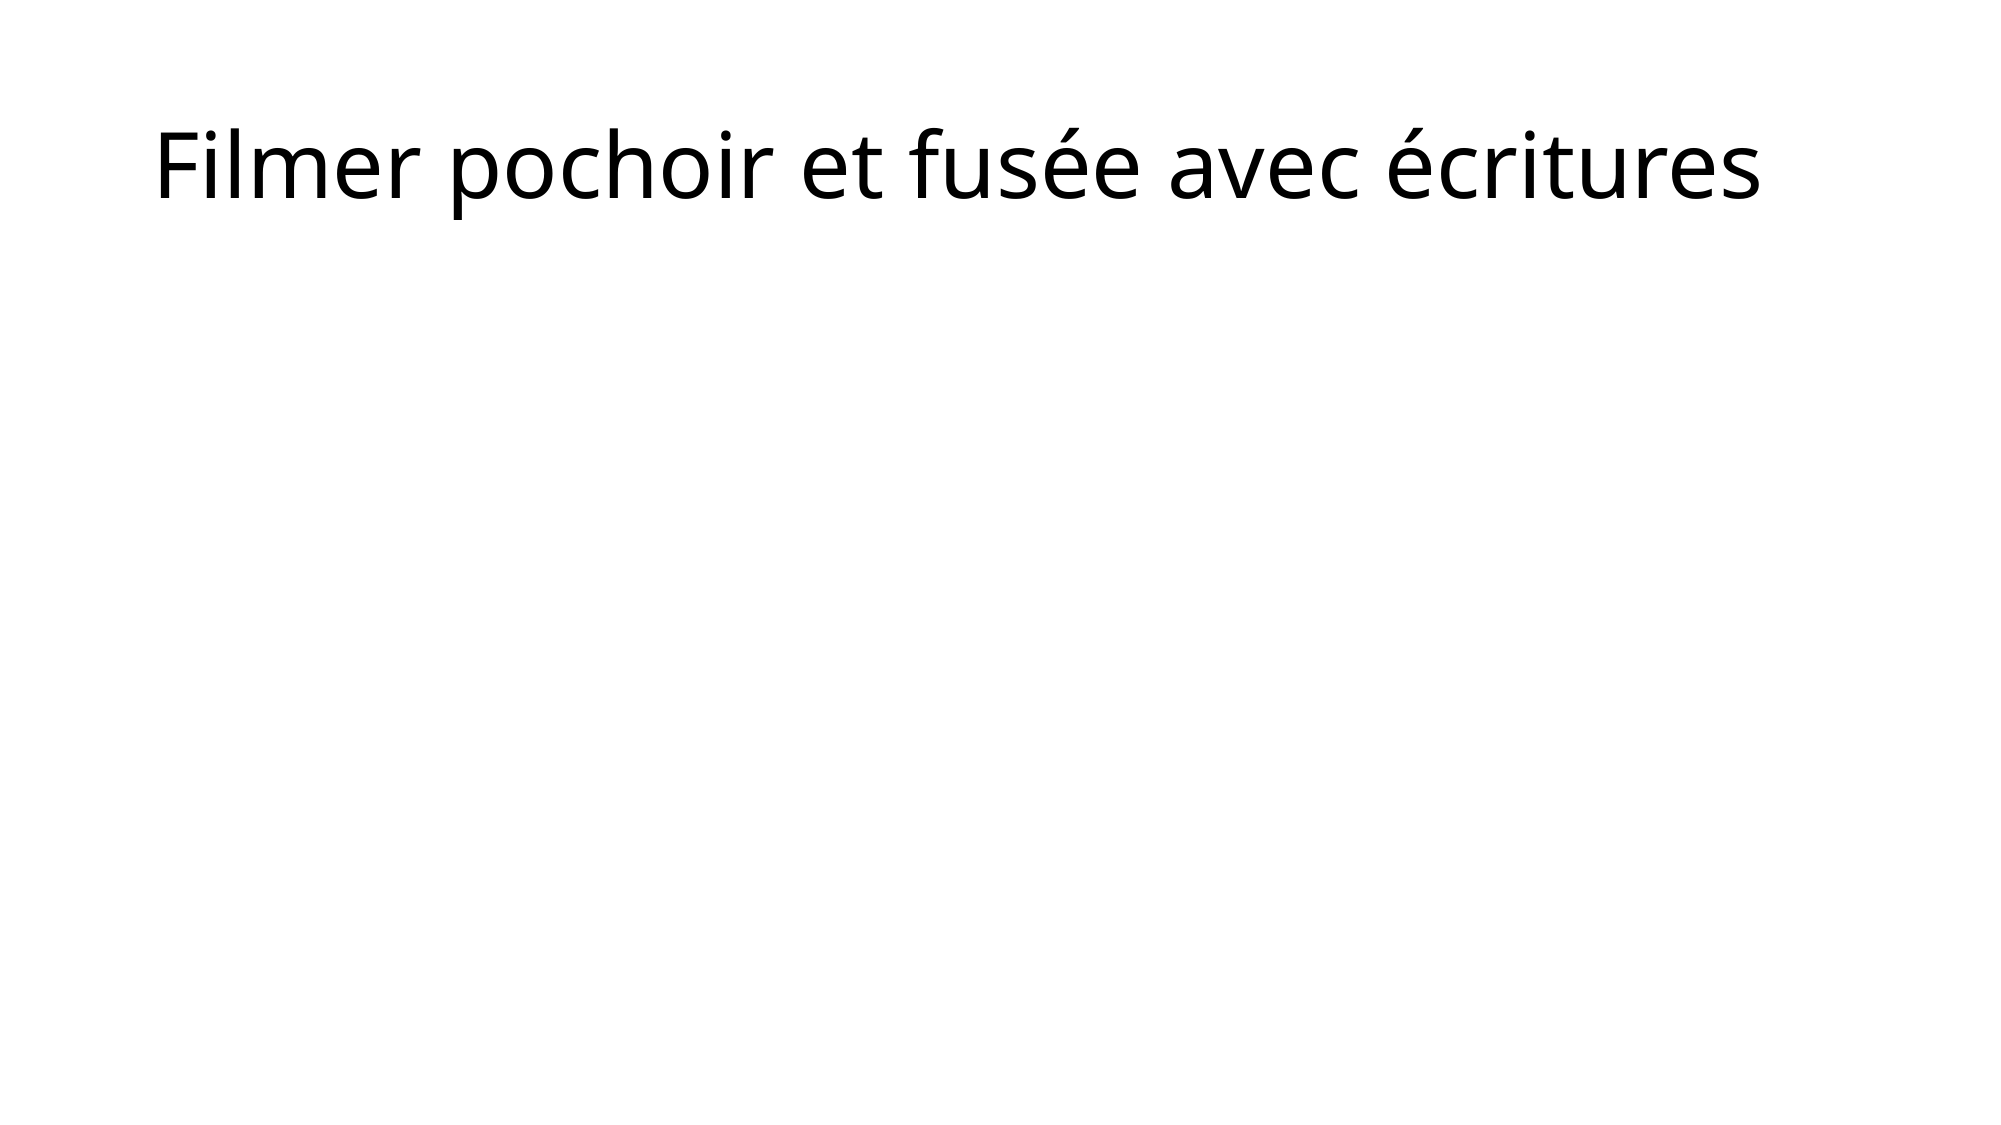

# Filmer pochoir et fusée avec écritures